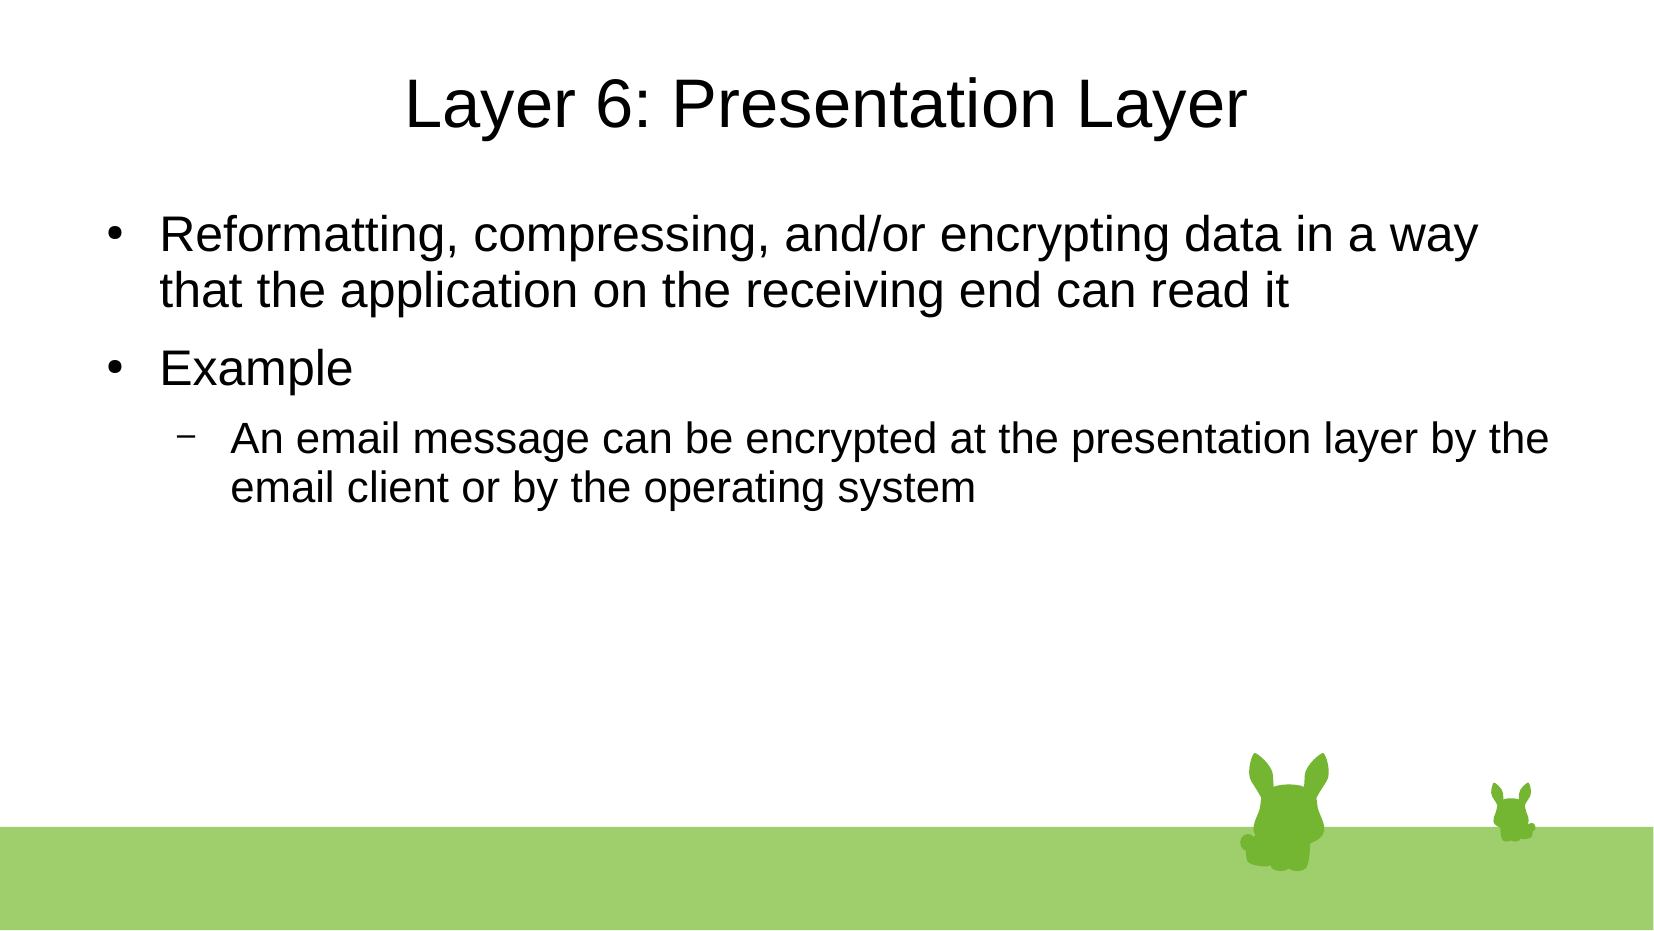

# Layer 6: Presentation Layer
Reformatting, compressing, and/or encrypting data in a way that the application on the receiving end can read it
Example
An email message can be encrypted at the presentation layer by the email client or by the operating system